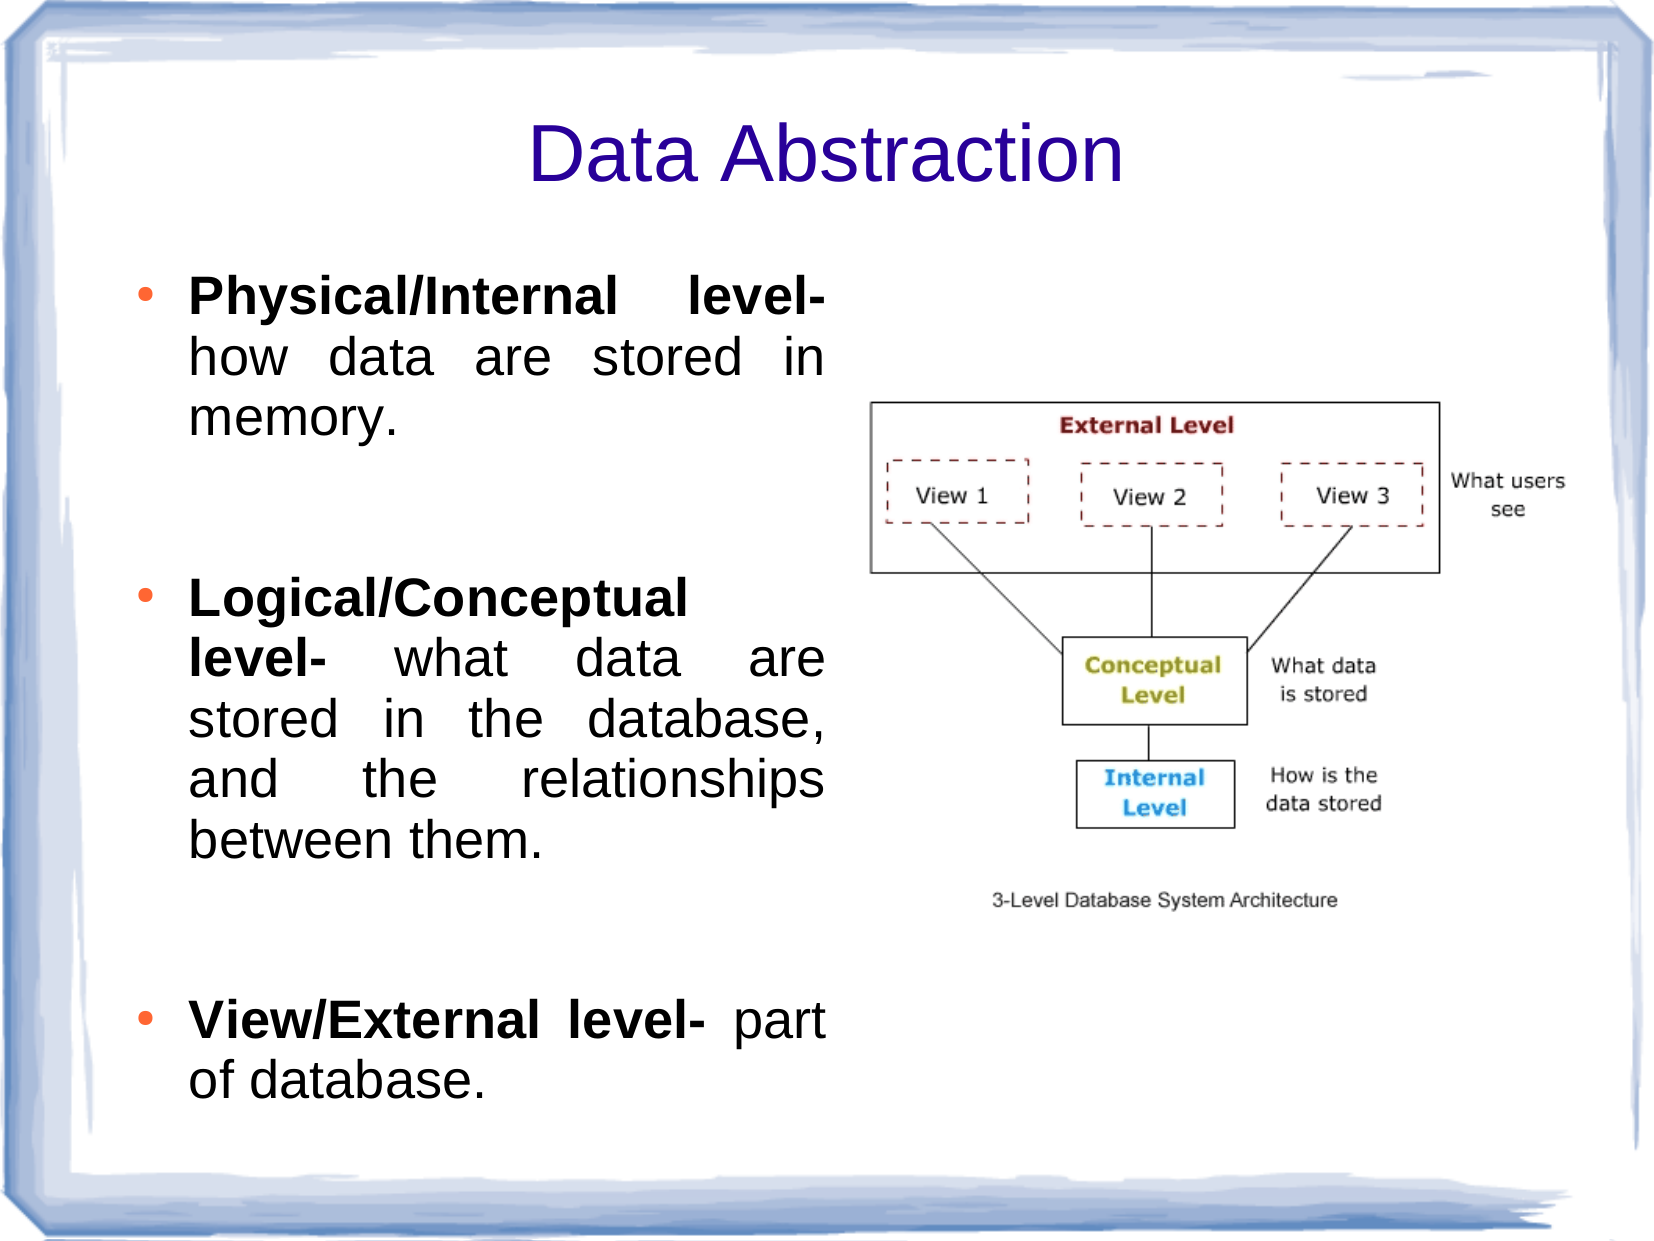

# Data Abstraction
Physical/Internal level- how data are stored in memory.
Logical/Conceptual level- what data are stored in the database, and the relationships between them.
View/External level- part of database.